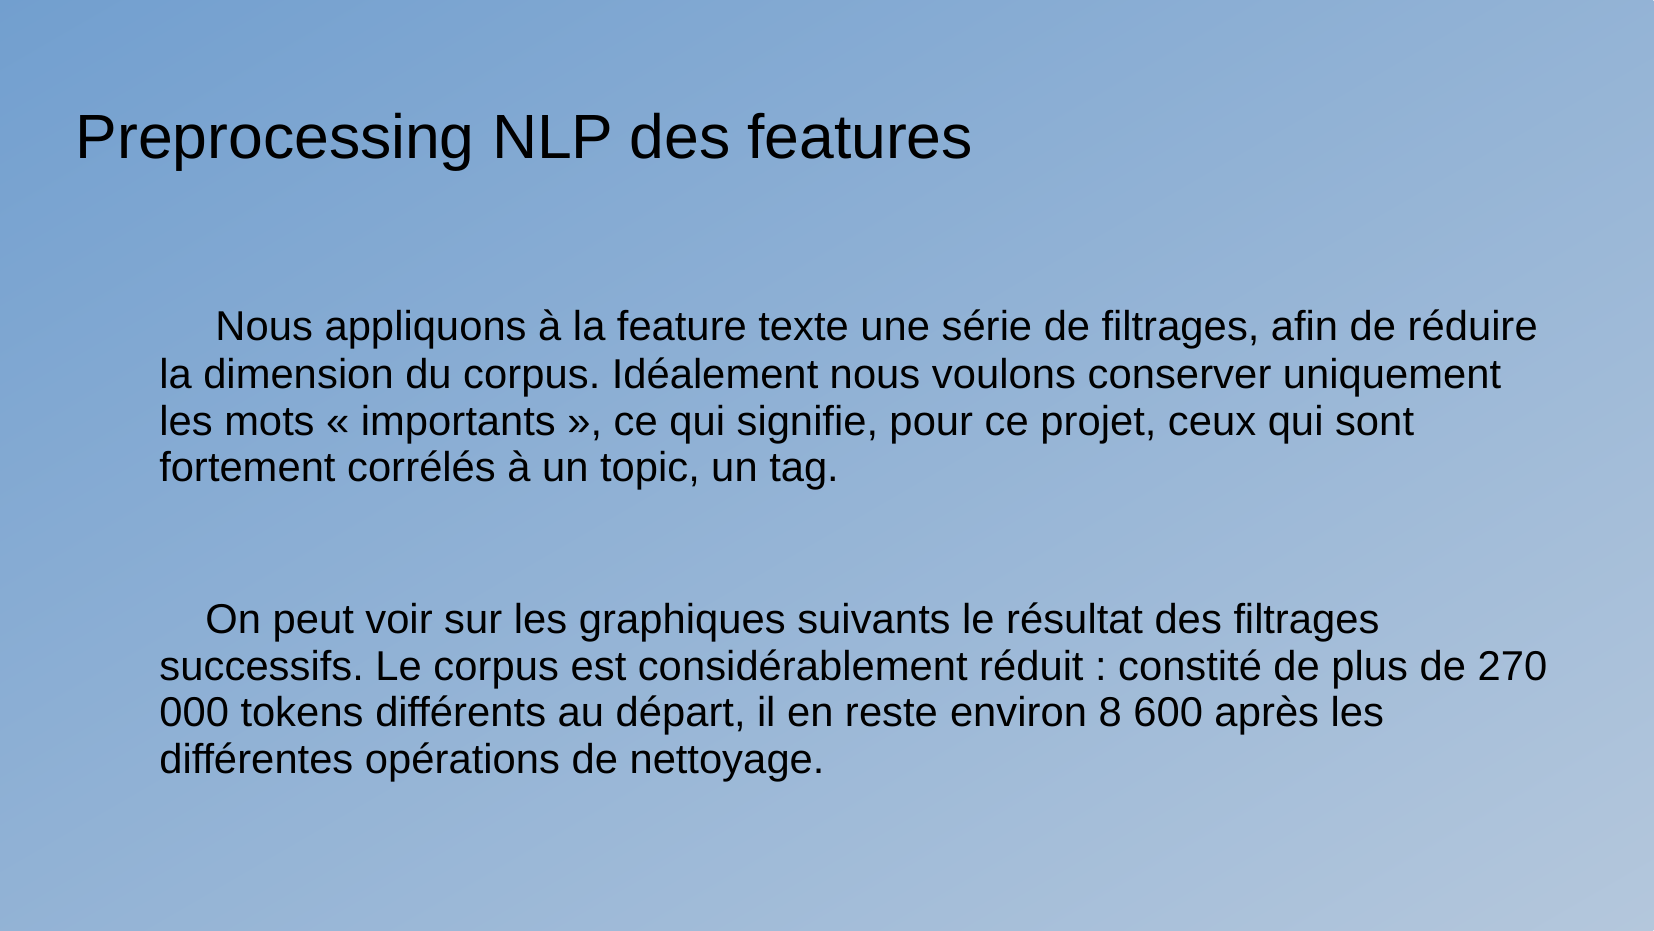

# Preprocessing NLP des features
 Nous appliquons à la feature texte une série de filtrages, afin de réduire la dimension du corpus. Idéalement nous voulons conserver uniquement les mots « importants », ce qui signifie, pour ce projet, ceux qui sont fortement corrélés à un topic, un tag.
 On peut voir sur les graphiques suivants le résultat des filtrages successifs. Le corpus est considérablement réduit : constité de plus de 270 000 tokens différents au départ, il en reste environ 8 600 après les différentes opérations de nettoyage.